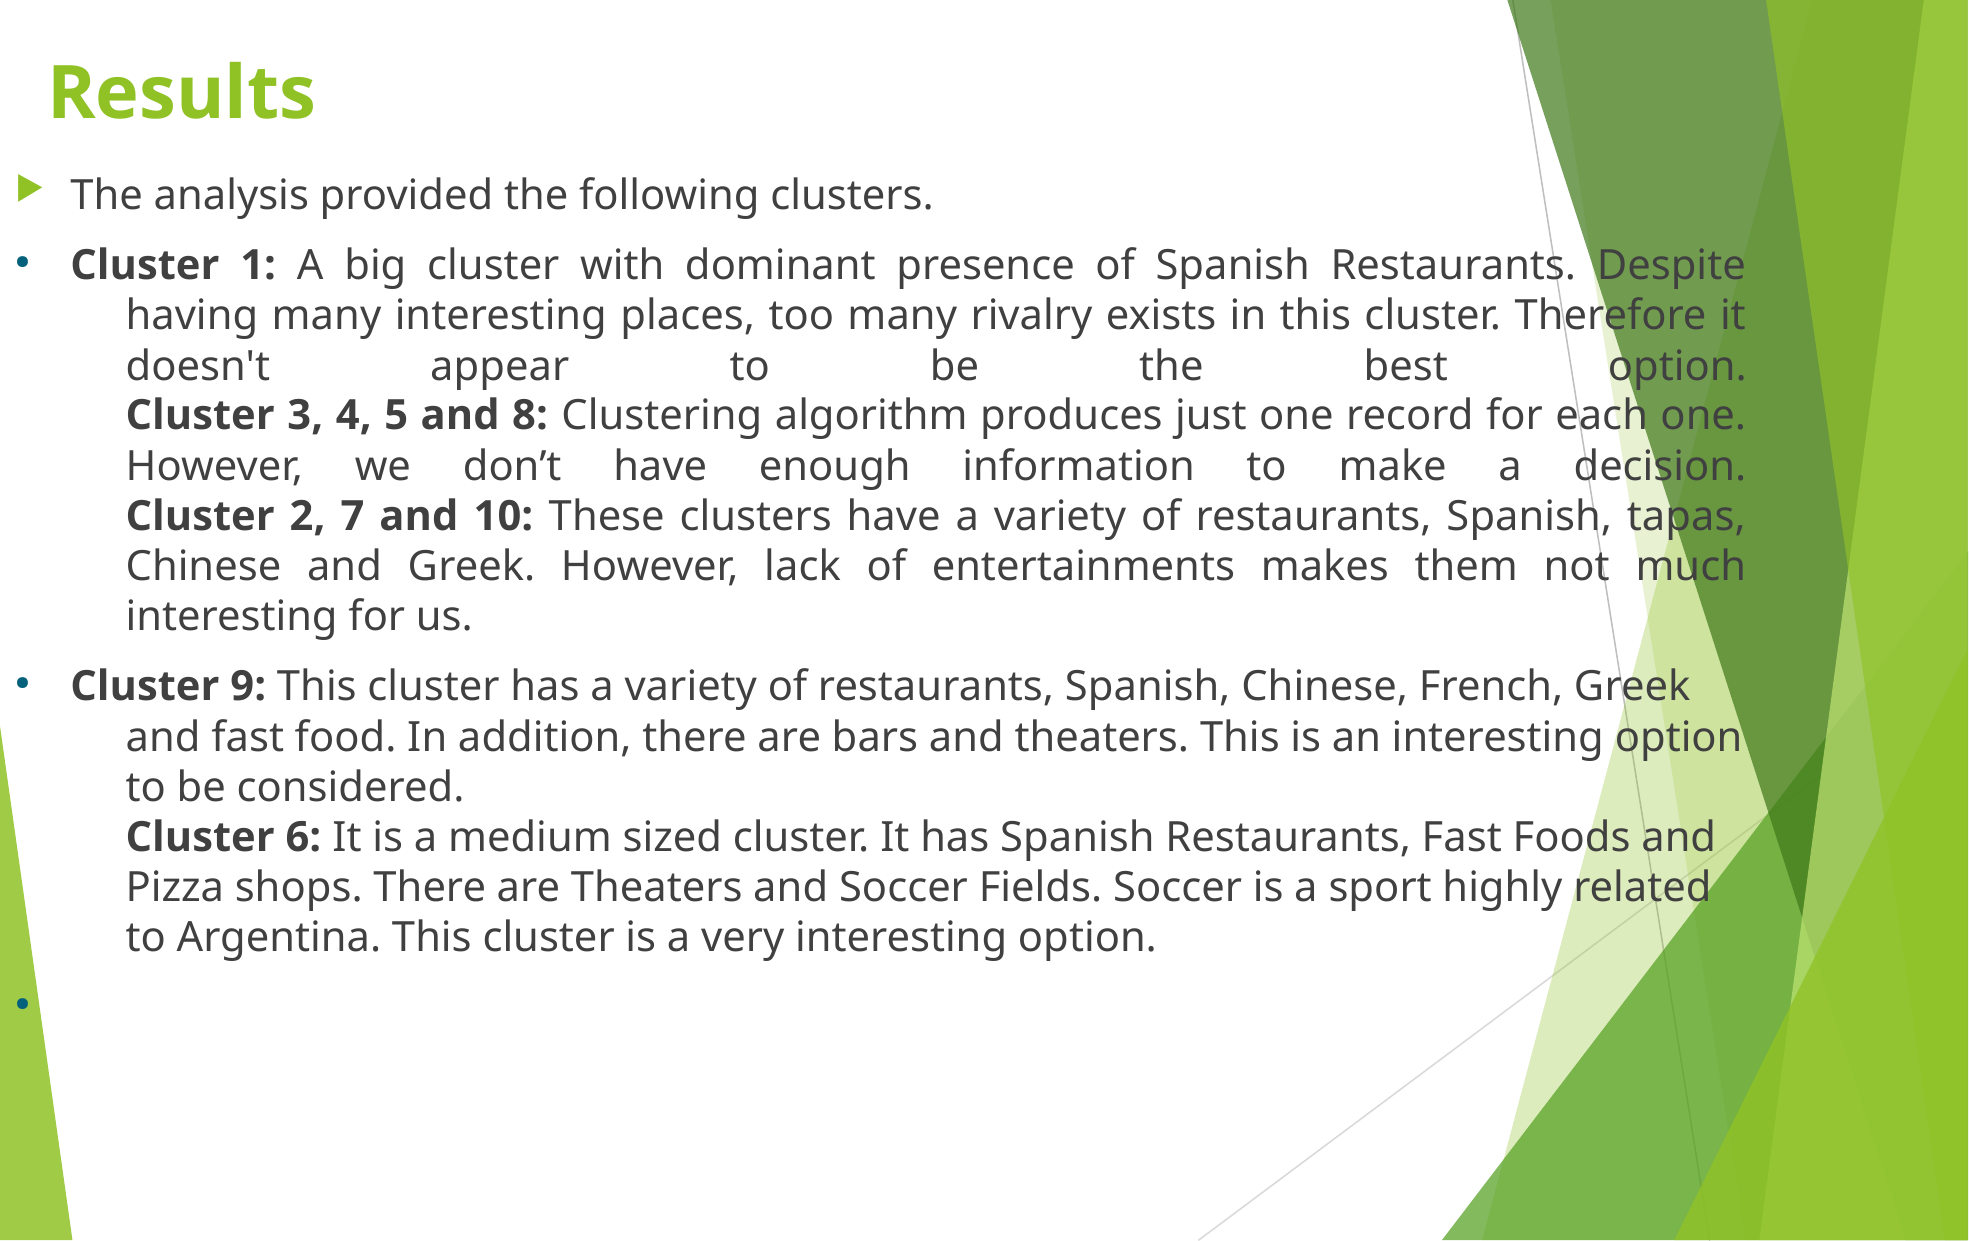

# Results
The analysis provided the following clusters.
Cluster 1: A big cluster with dominant presence of Spanish Restaurants. Despite having many interesting places, too many rivalry exists in this cluster. Therefore it doesn't appear to be the best option.
Cluster 3, 4, 5 and 8: Clustering algorithm produces just one record for each one. However, we don’t have enough information to make a decision.
Cluster 2, 7 and 10: These clusters have a variety of restaurants, Spanish, tapas, Chinese and Greek. However, lack of entertainments makes them not much interesting for us.
Cluster 9: This cluster has a variety of restaurants, Spanish, Chinese, French, Greek and fast food. In addition, there are bars and theaters. This is an interesting option to be considered.
Cluster 6: It is a medium sized cluster. It has Spanish Restaurants, Fast Foods and Pizza shops. There are Theaters and Soccer Fields. Soccer is a sport highly related to Argentina. This cluster is a very interesting option.